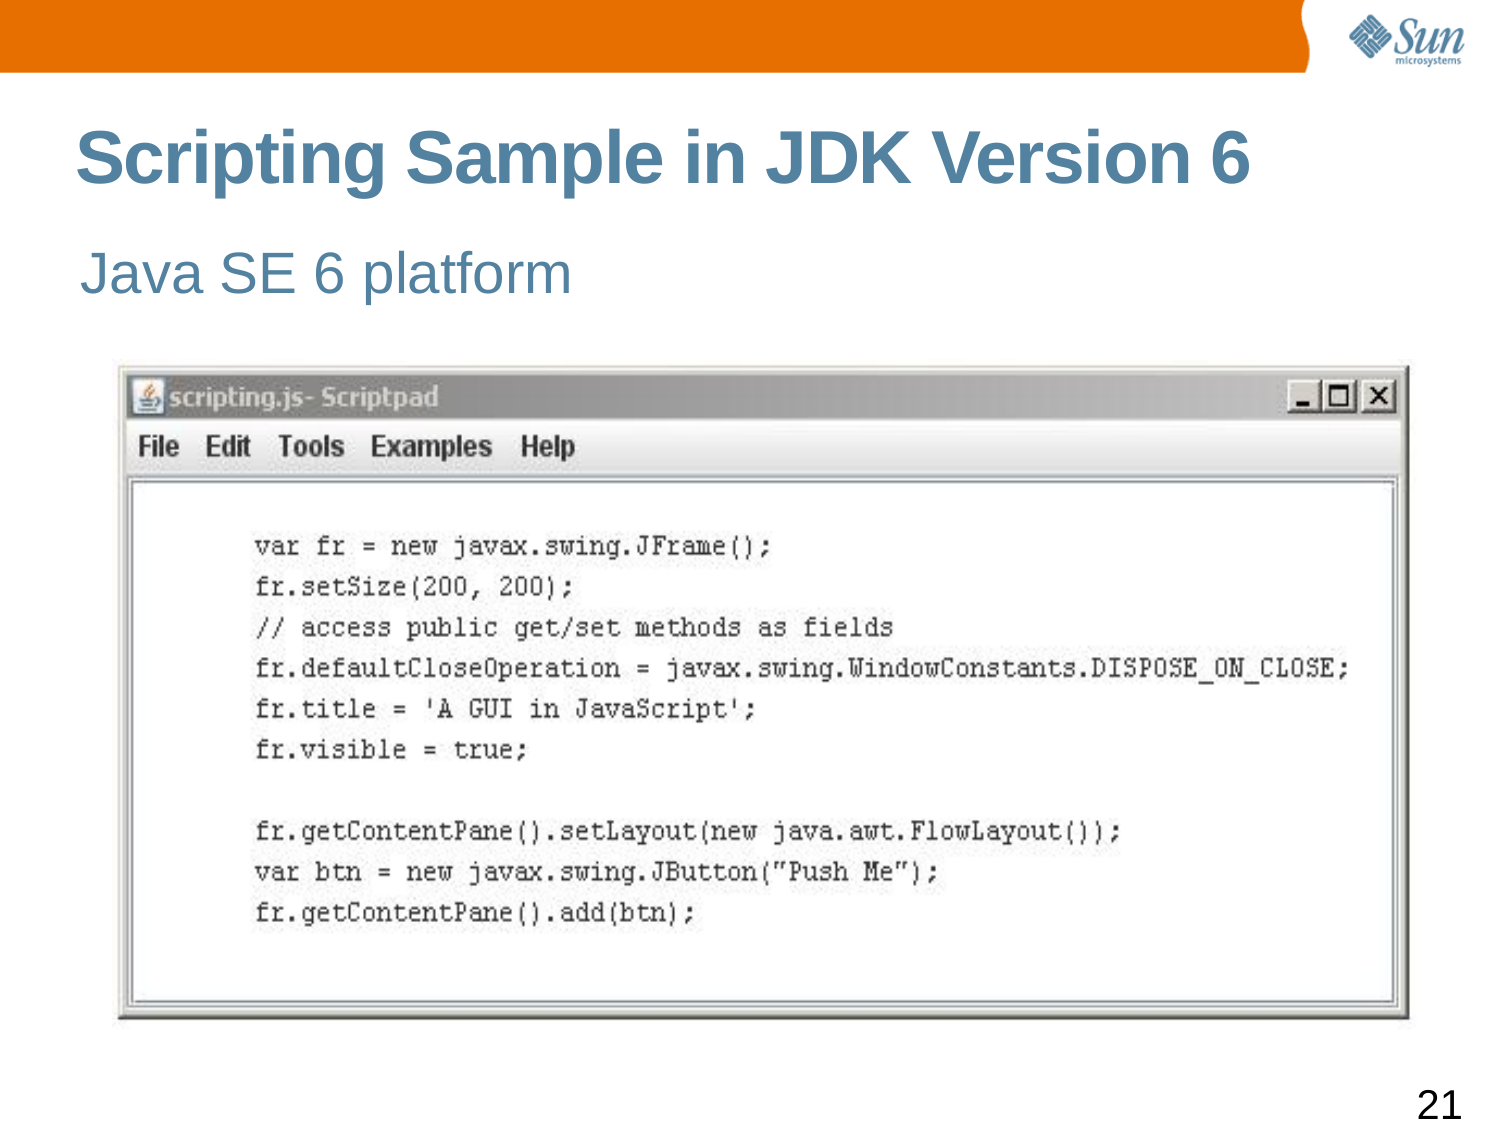

# Scripting Sample in JDK Version 6
Java SE 6 platform